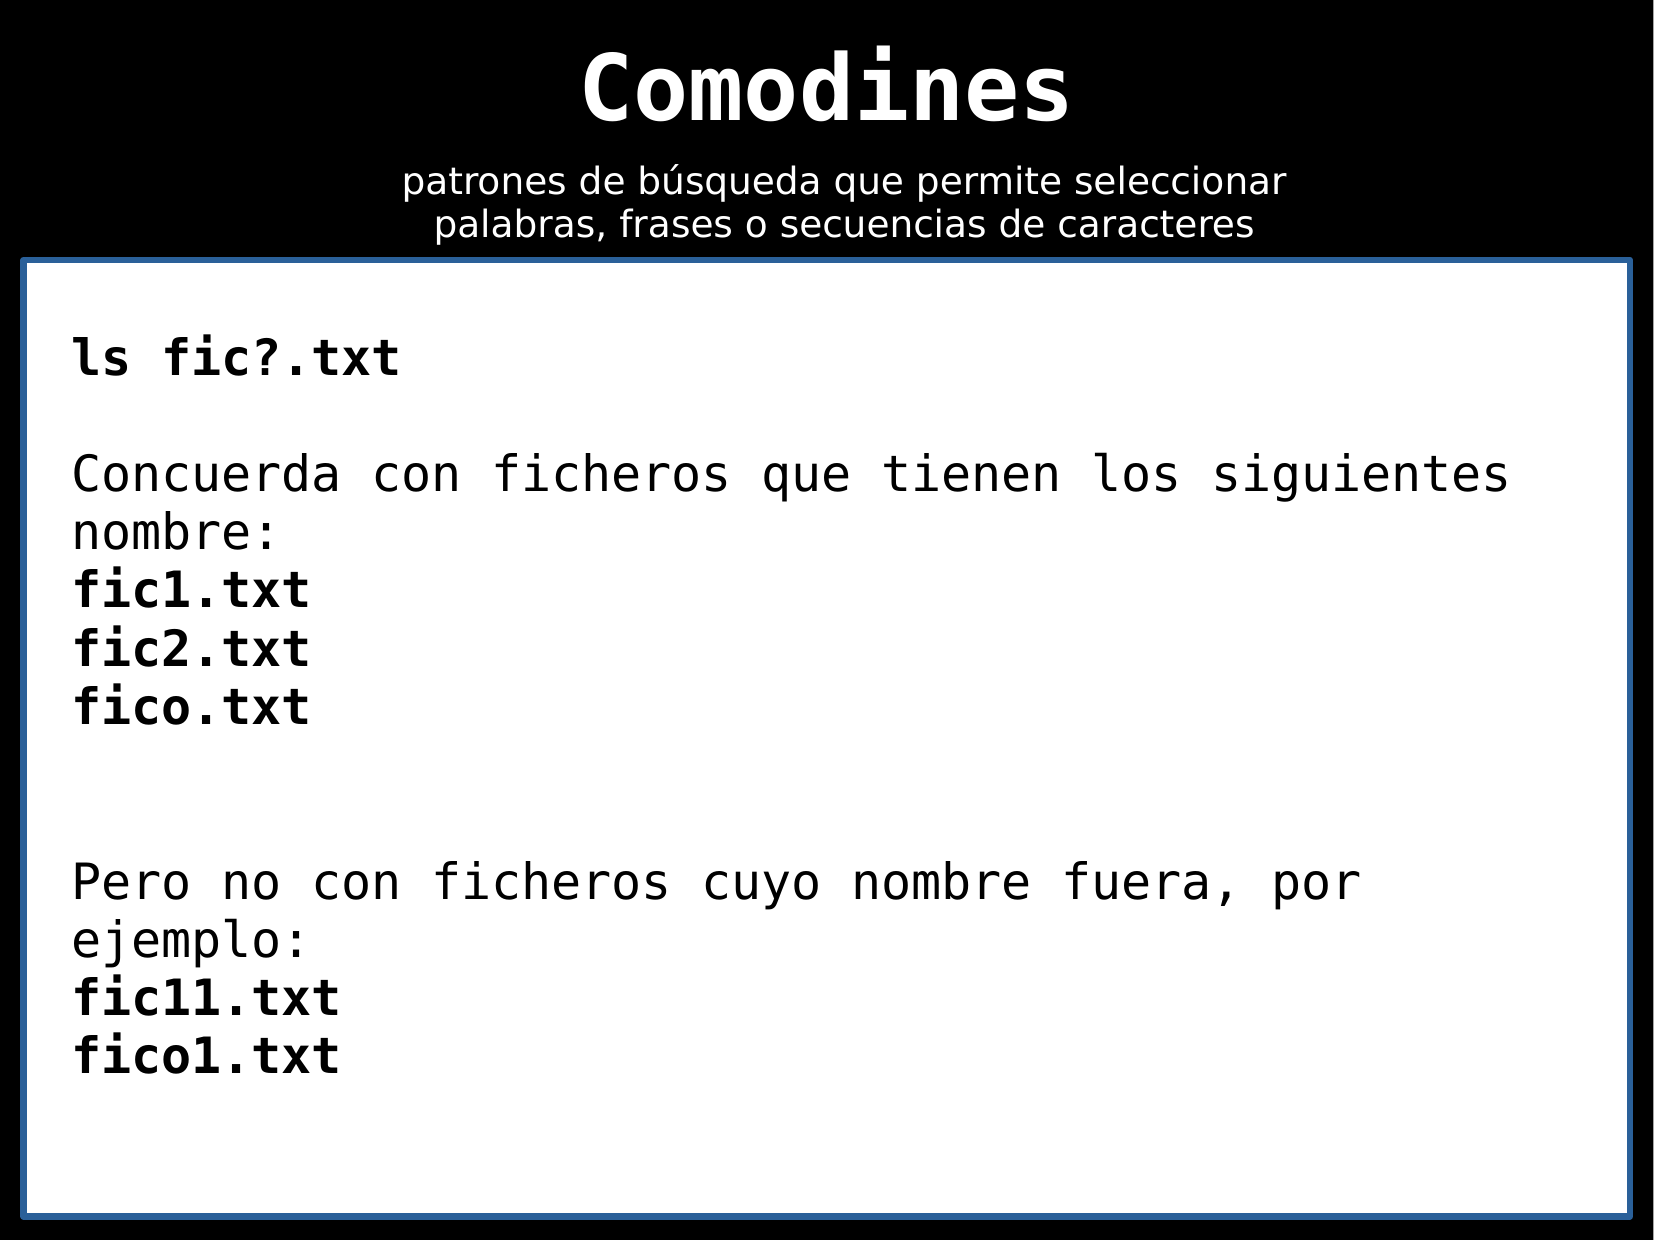

# Comodines
patrones de búsqueda que permite seleccionar palabras, frases o secuencias de caracteres
ls fic?.txt
Concuerda con ficheros que tienen los siguientes nombre:
fic1.txt
fic2.txt
fico.txt
Pero no con ficheros cuyo nombre fuera, por ejemplo:
fic11.txt
fico1.txt
?		representa un único carácter